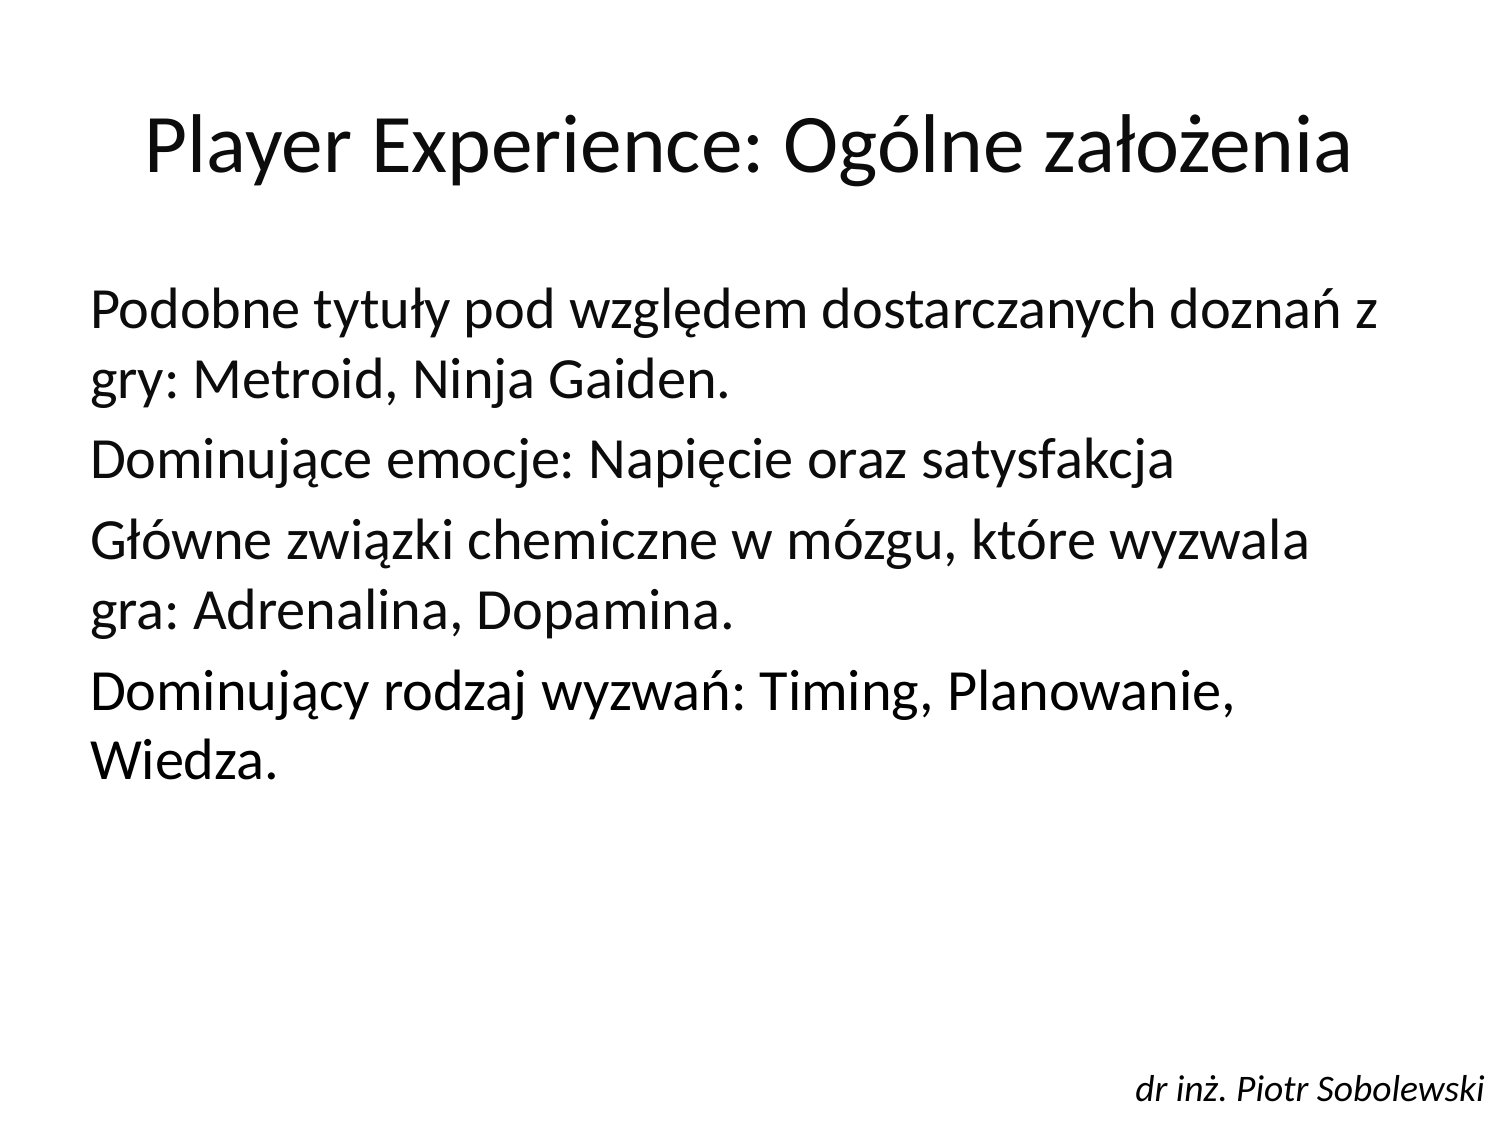

# Player Experience: Ogólne założenia
Podobne tytuły pod względem dostarczanych doznań z gry: Metroid, Ninja Gaiden.
Dominujące emocje: Napięcie oraz satysfakcja
Główne związki chemiczne w mózgu, które wyzwala gra: Adrenalina, Dopamina.
Dominujący rodzaj wyzwań: Timing, Planowanie, Wiedza.
dr inż. Piotr Sobolewski